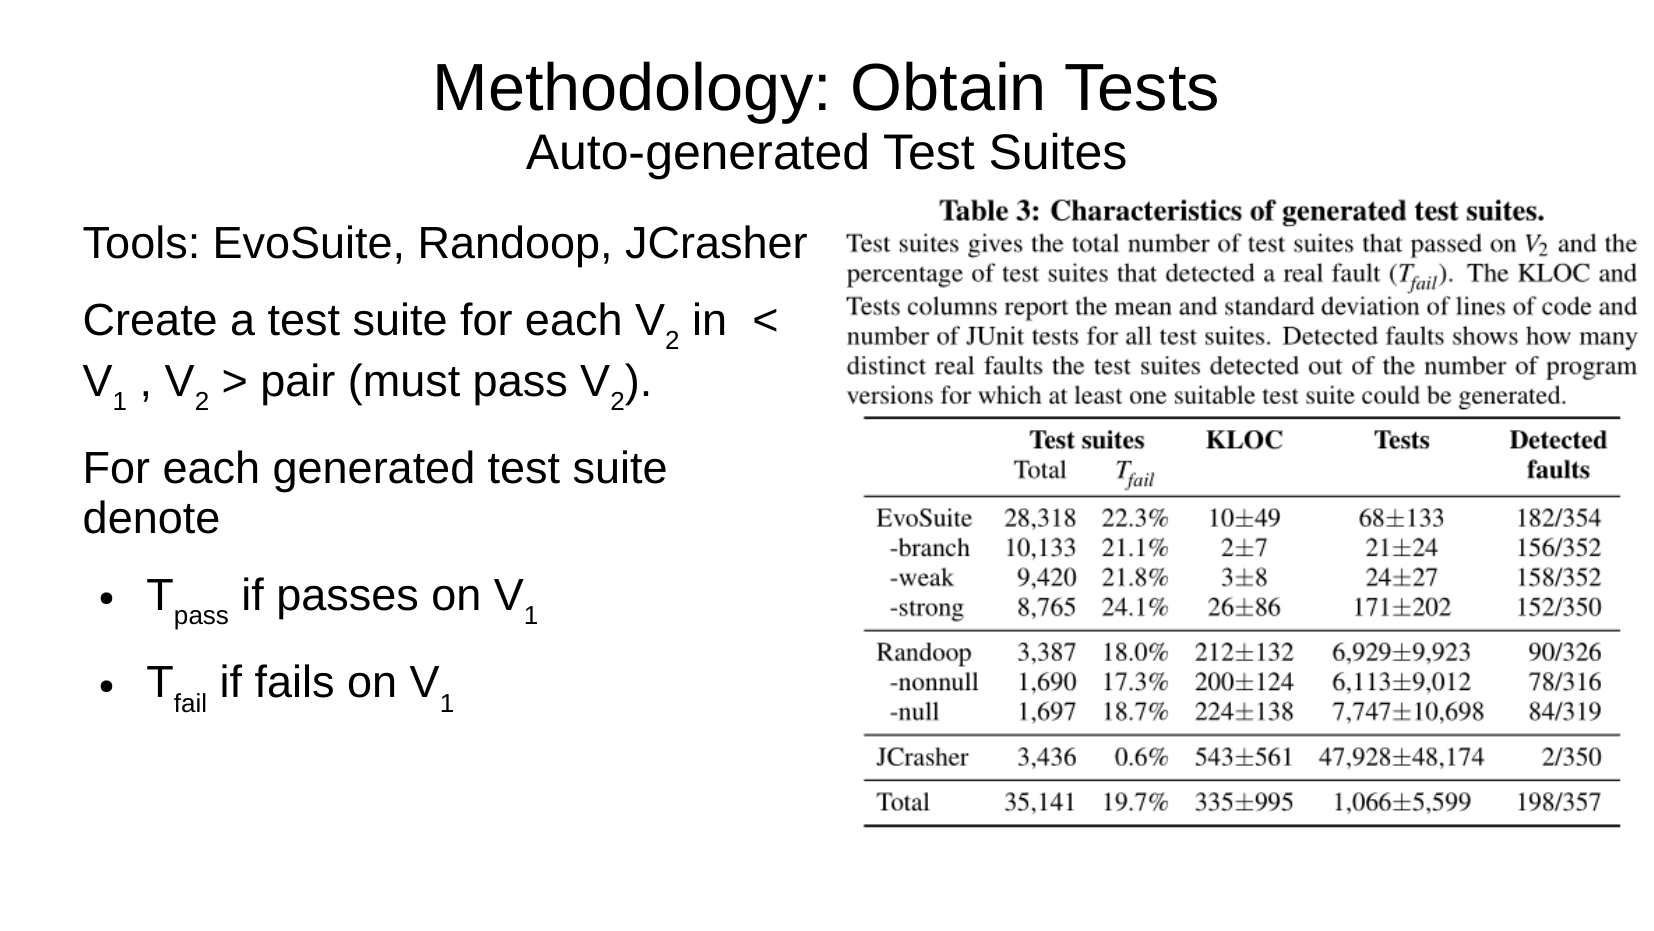

# Methodology: Obtain Tests Auto-generated Test Suites
Tools: EvoSuite, Randoop, JCrasher
Create a test suite for each V2 in < V1 , V2 > pair (must pass V2).
For each generated test suite denote
Tpass if passes on V1
Tfail if fails on V1